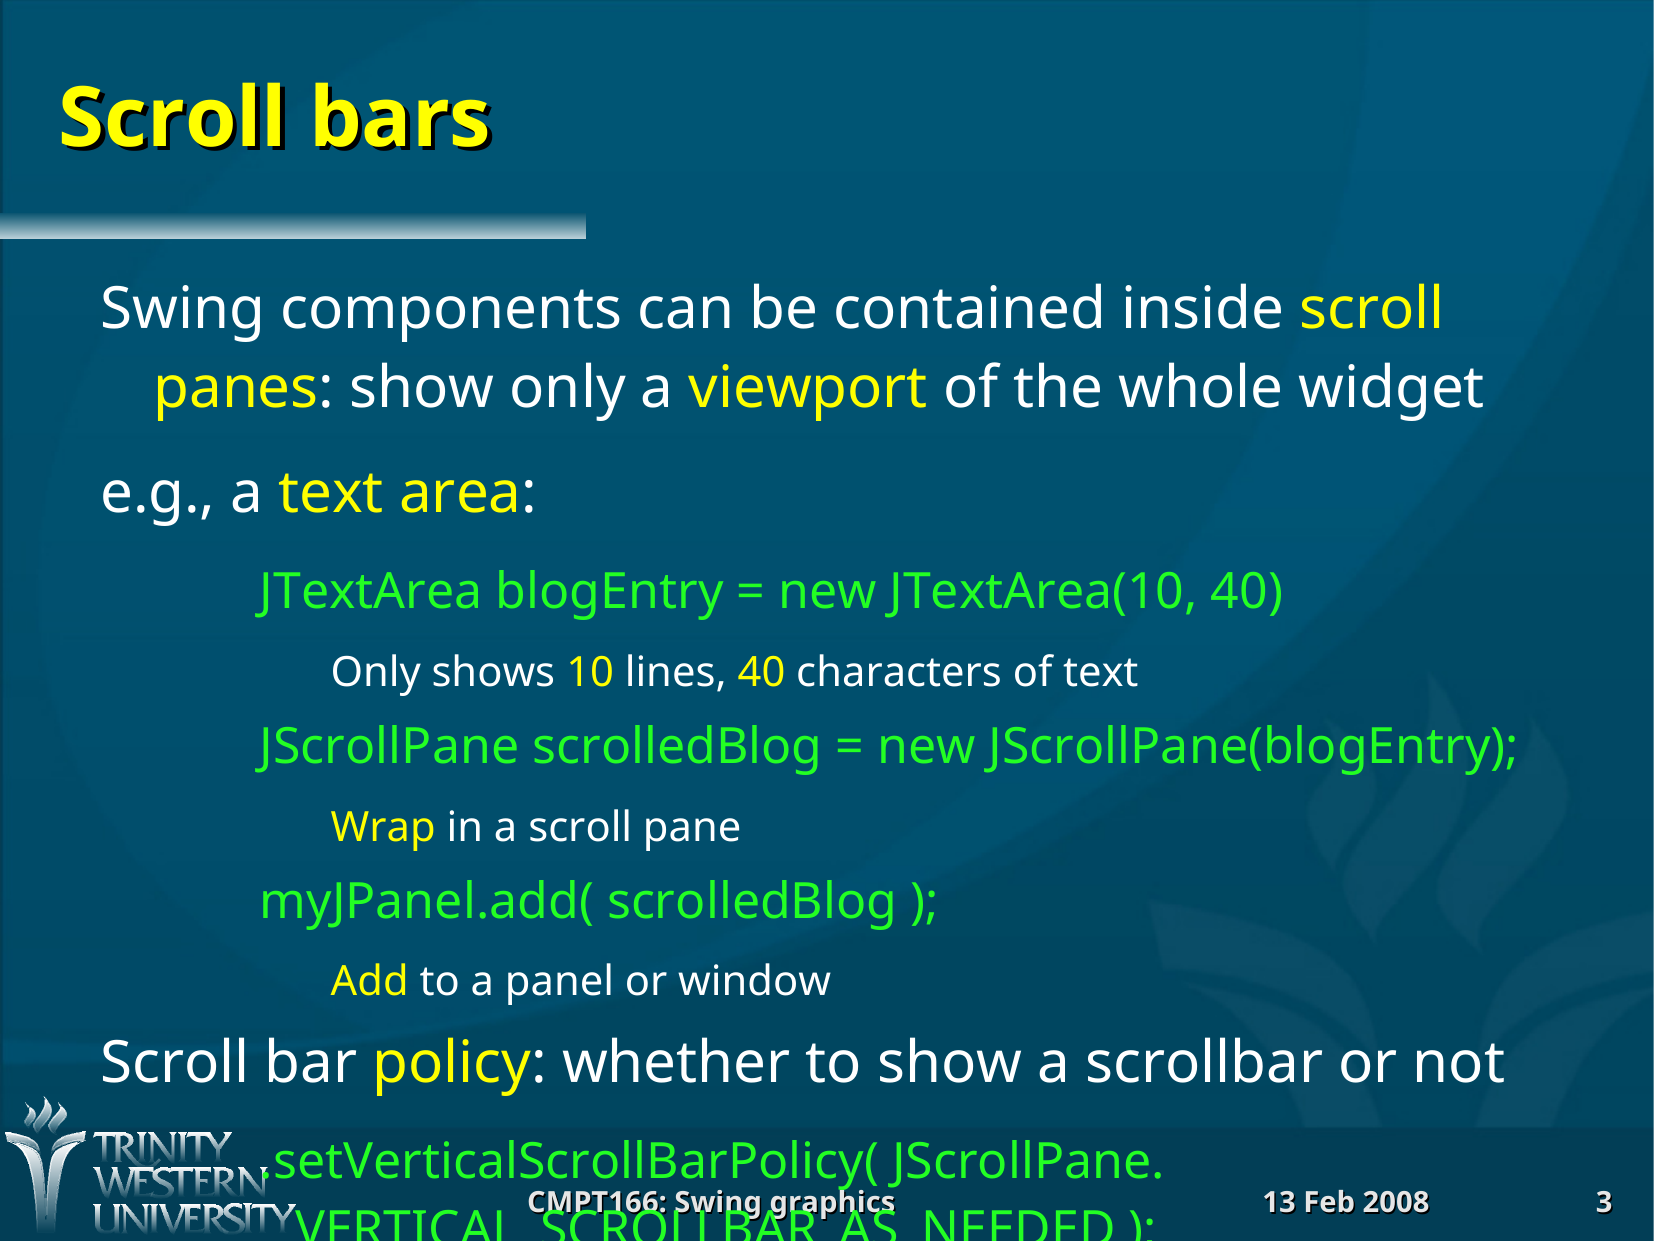

# Scroll bars
Swing components can be contained inside scroll panes: show only a viewport of the whole widget
e.g., a text area:
JTextArea blogEntry = new JTextArea(10, 40)
Only shows 10 lines, 40 characters of text
JScrollPane scrolledBlog = new JScrollPane(blogEntry);
Wrap in a scroll pane
myJPanel.add( scrolledBlog );
Add to a panel or window
Scroll bar policy: whether to show a scrollbar or not
.setVerticalScrollBarPolicy( JScrollPane. VERTICAL_SCROLLBAR_AS_NEEDED );
CMPT166: Swing graphics
13 Feb 2008
3